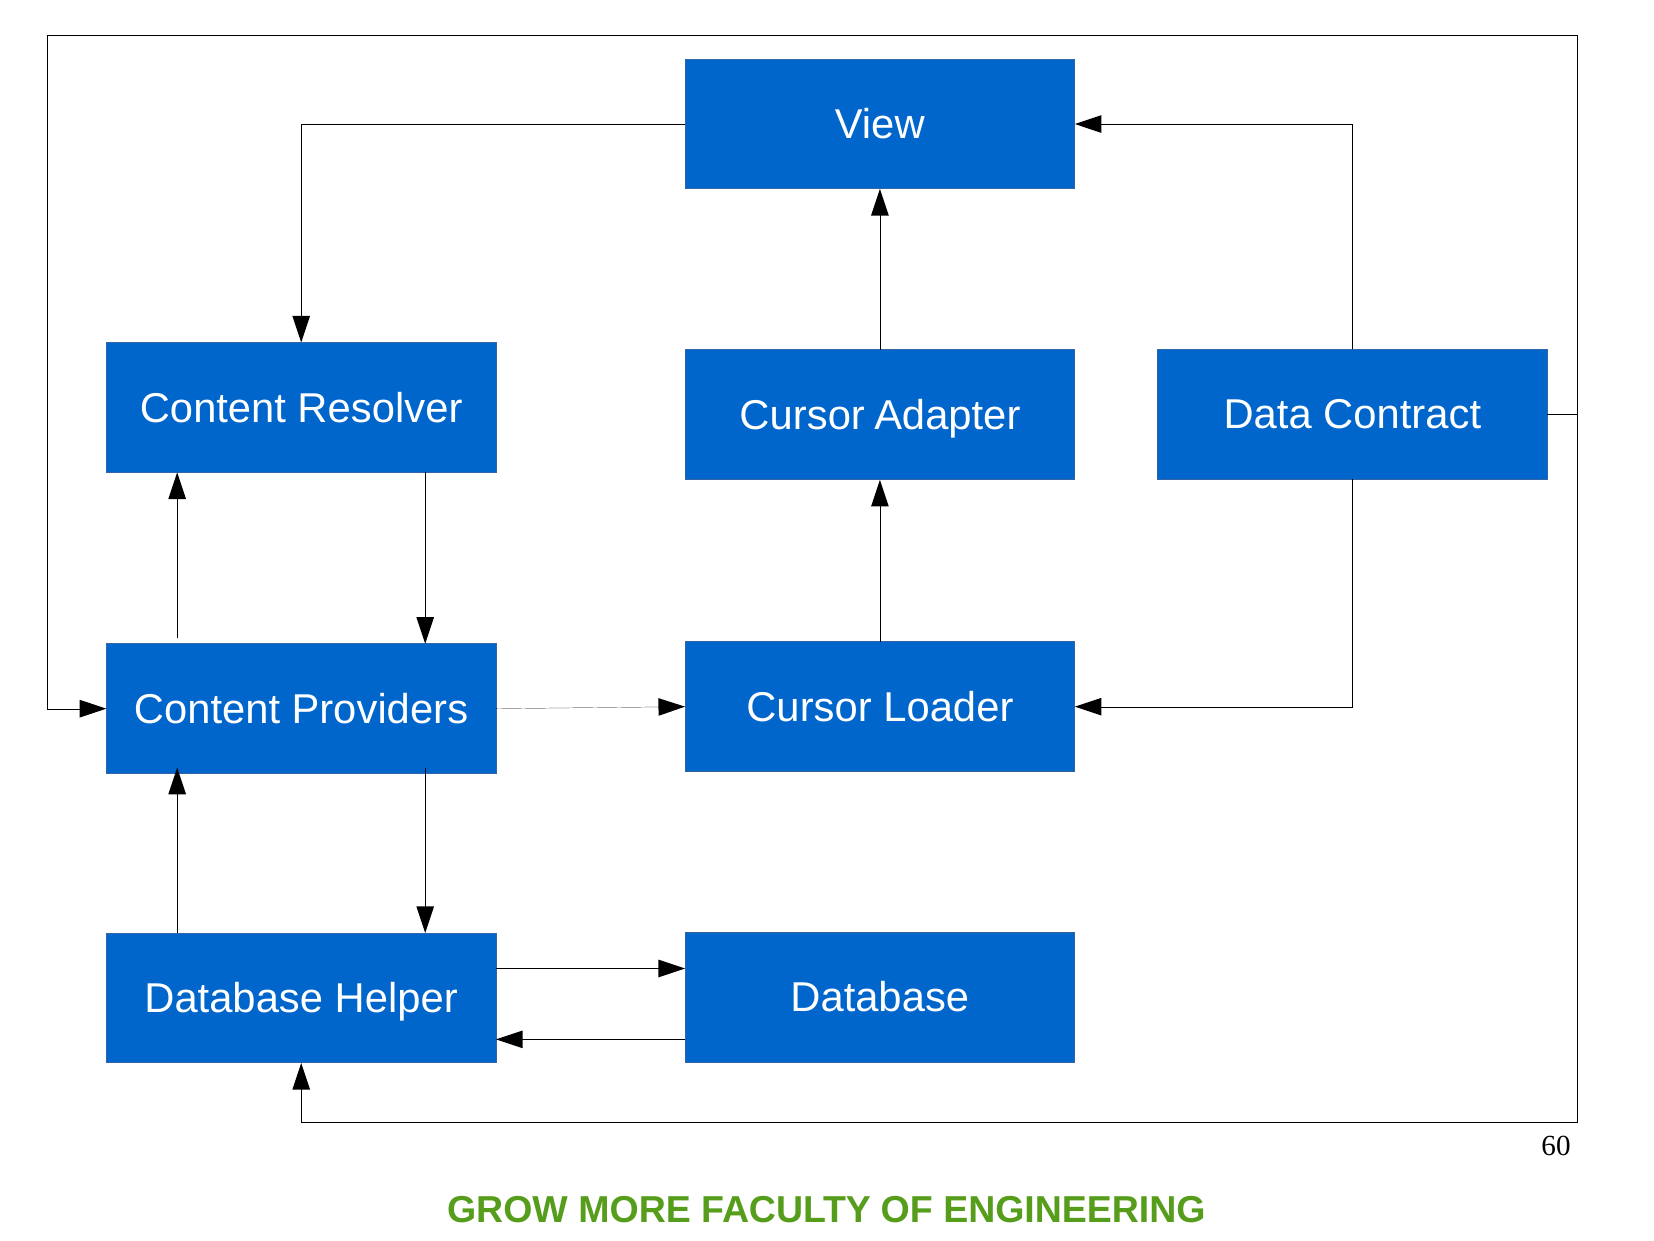

View
Content Resolver
Data Contract
Cursor Adapter
Cursor Loader
Content Providers
Database
Database Helper
60